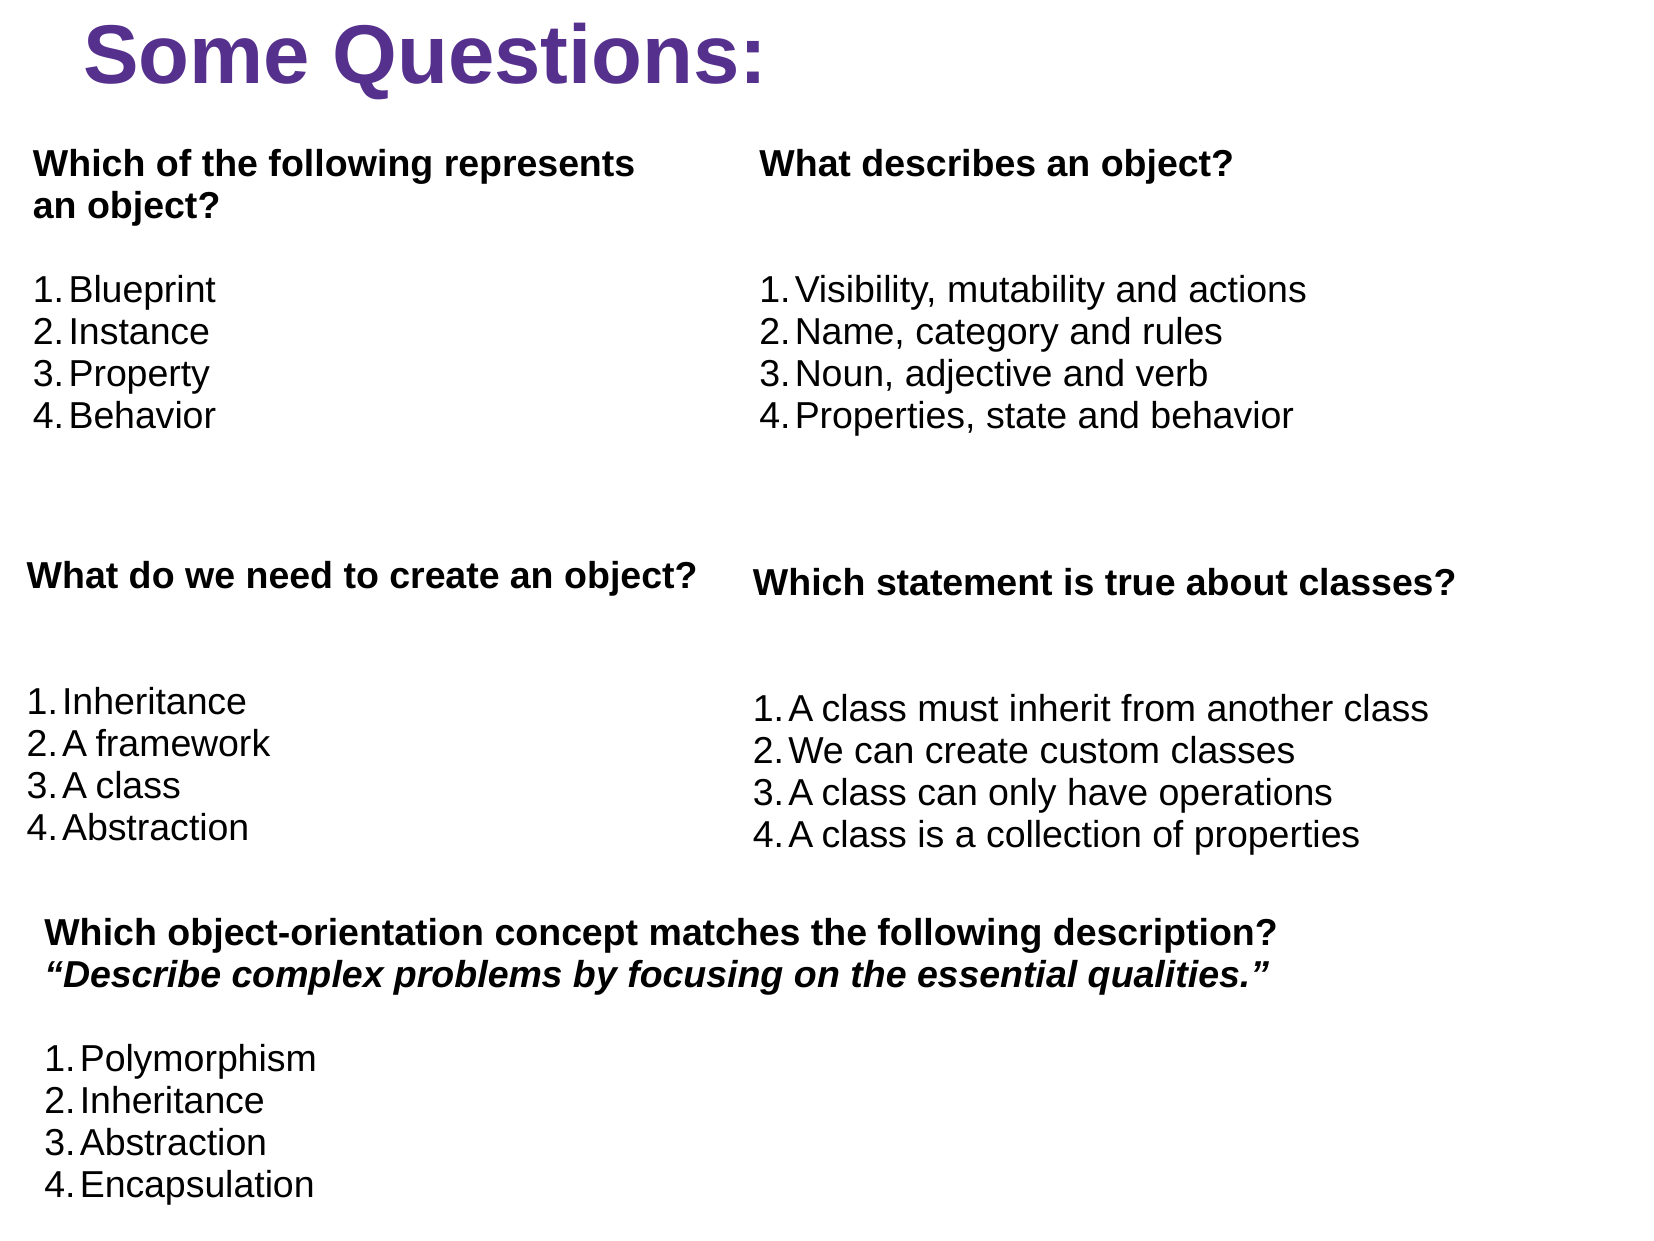

# Some Questions:
Which of the following represents
an object?
Blueprint
Instance
Property
Behavior
What describes an object?
Visibility, mutability and actions
Name, category and rules
Noun, adjective and verb
Properties, state and behavior
What do we need to create an object?
Inheritance
A framework
A class
Abstraction
Which statement is true about classes?
A class must inherit from another class
We can create custom classes
A class can only have operations
A class is a collection of properties
Which object-orientation concept matches the following description?
“Describe complex problems by focusing on the essential qualities.”
Polymorphism
Inheritance
Abstraction
Encapsulation